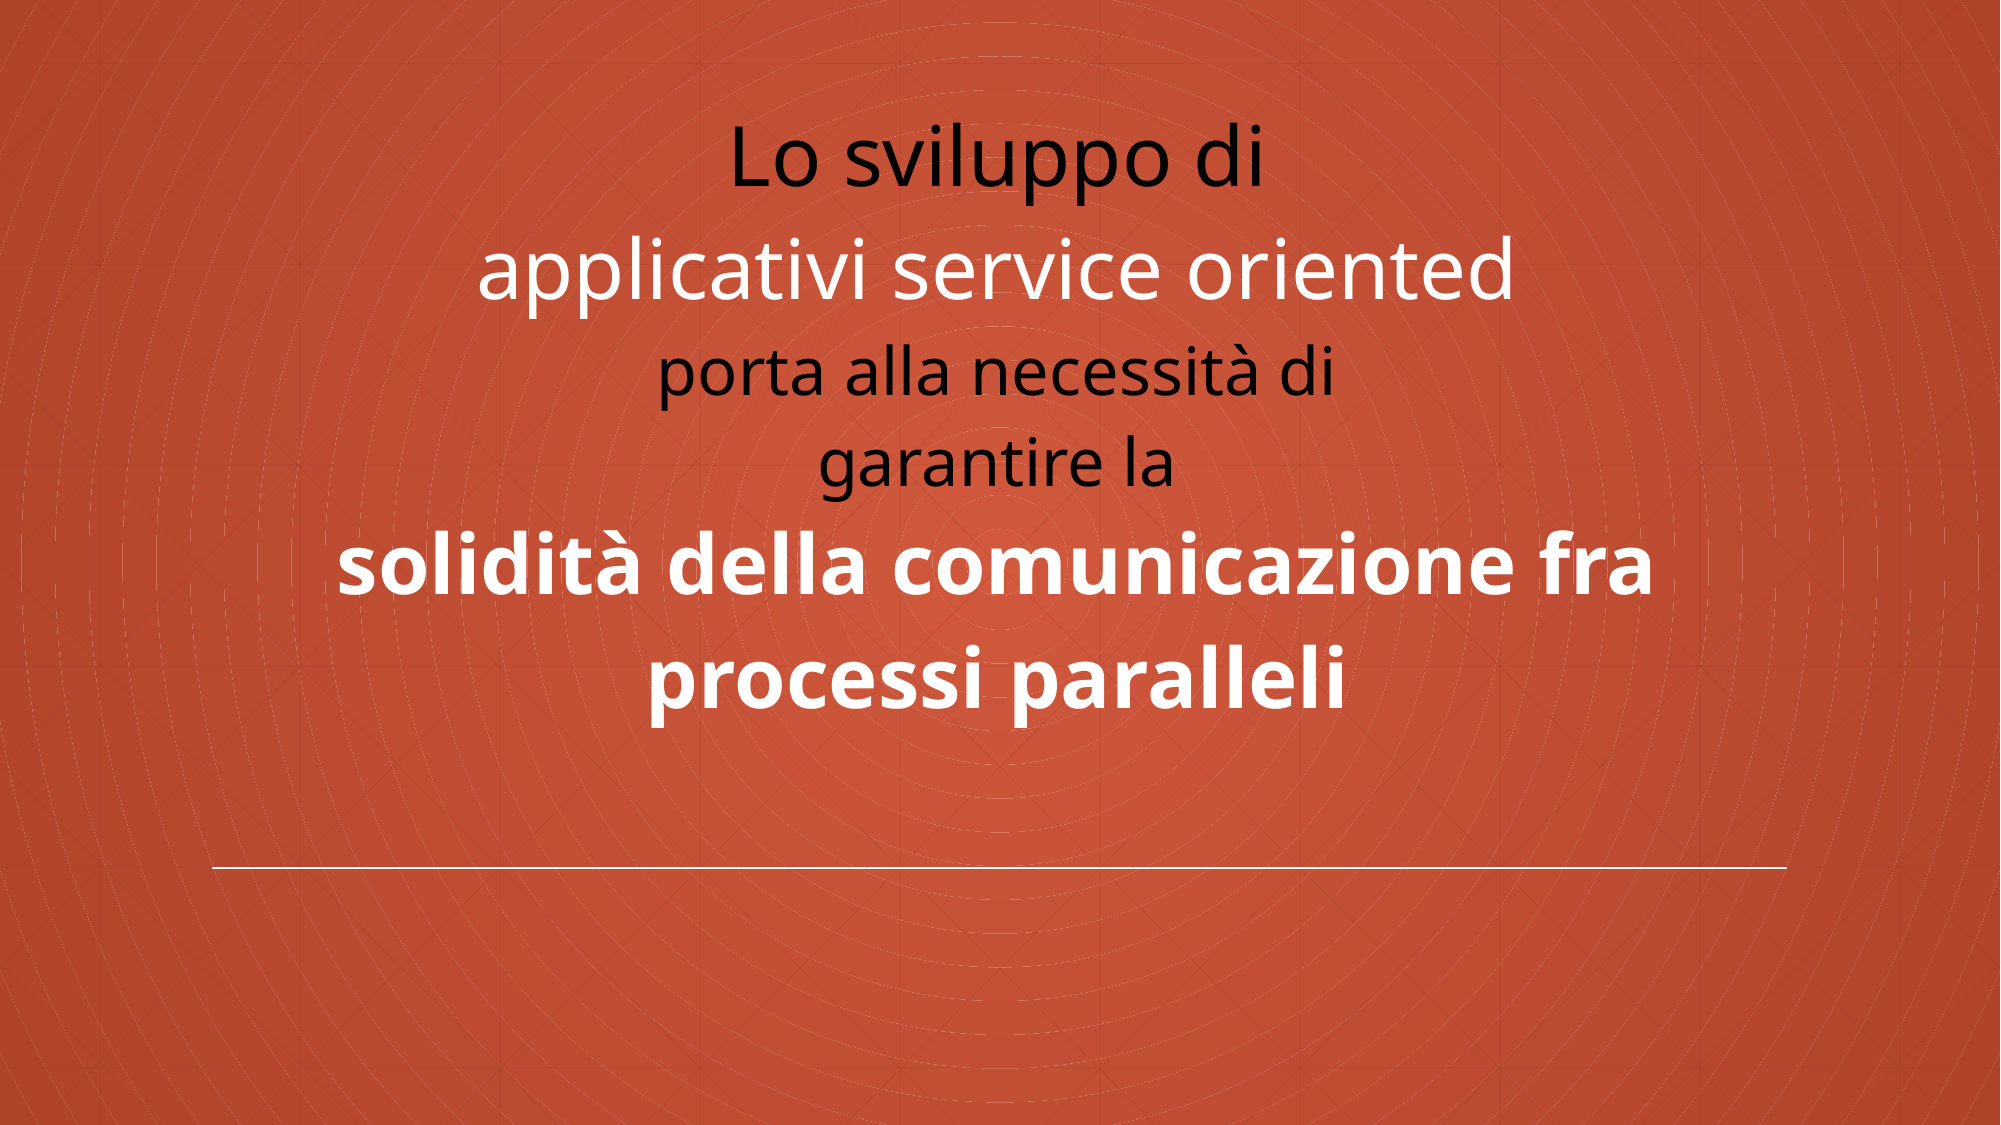

Lo sviluppo di
applicativi service oriented
porta alla necessità di
garantire la
solidità della comunicazione fra processi paralleli